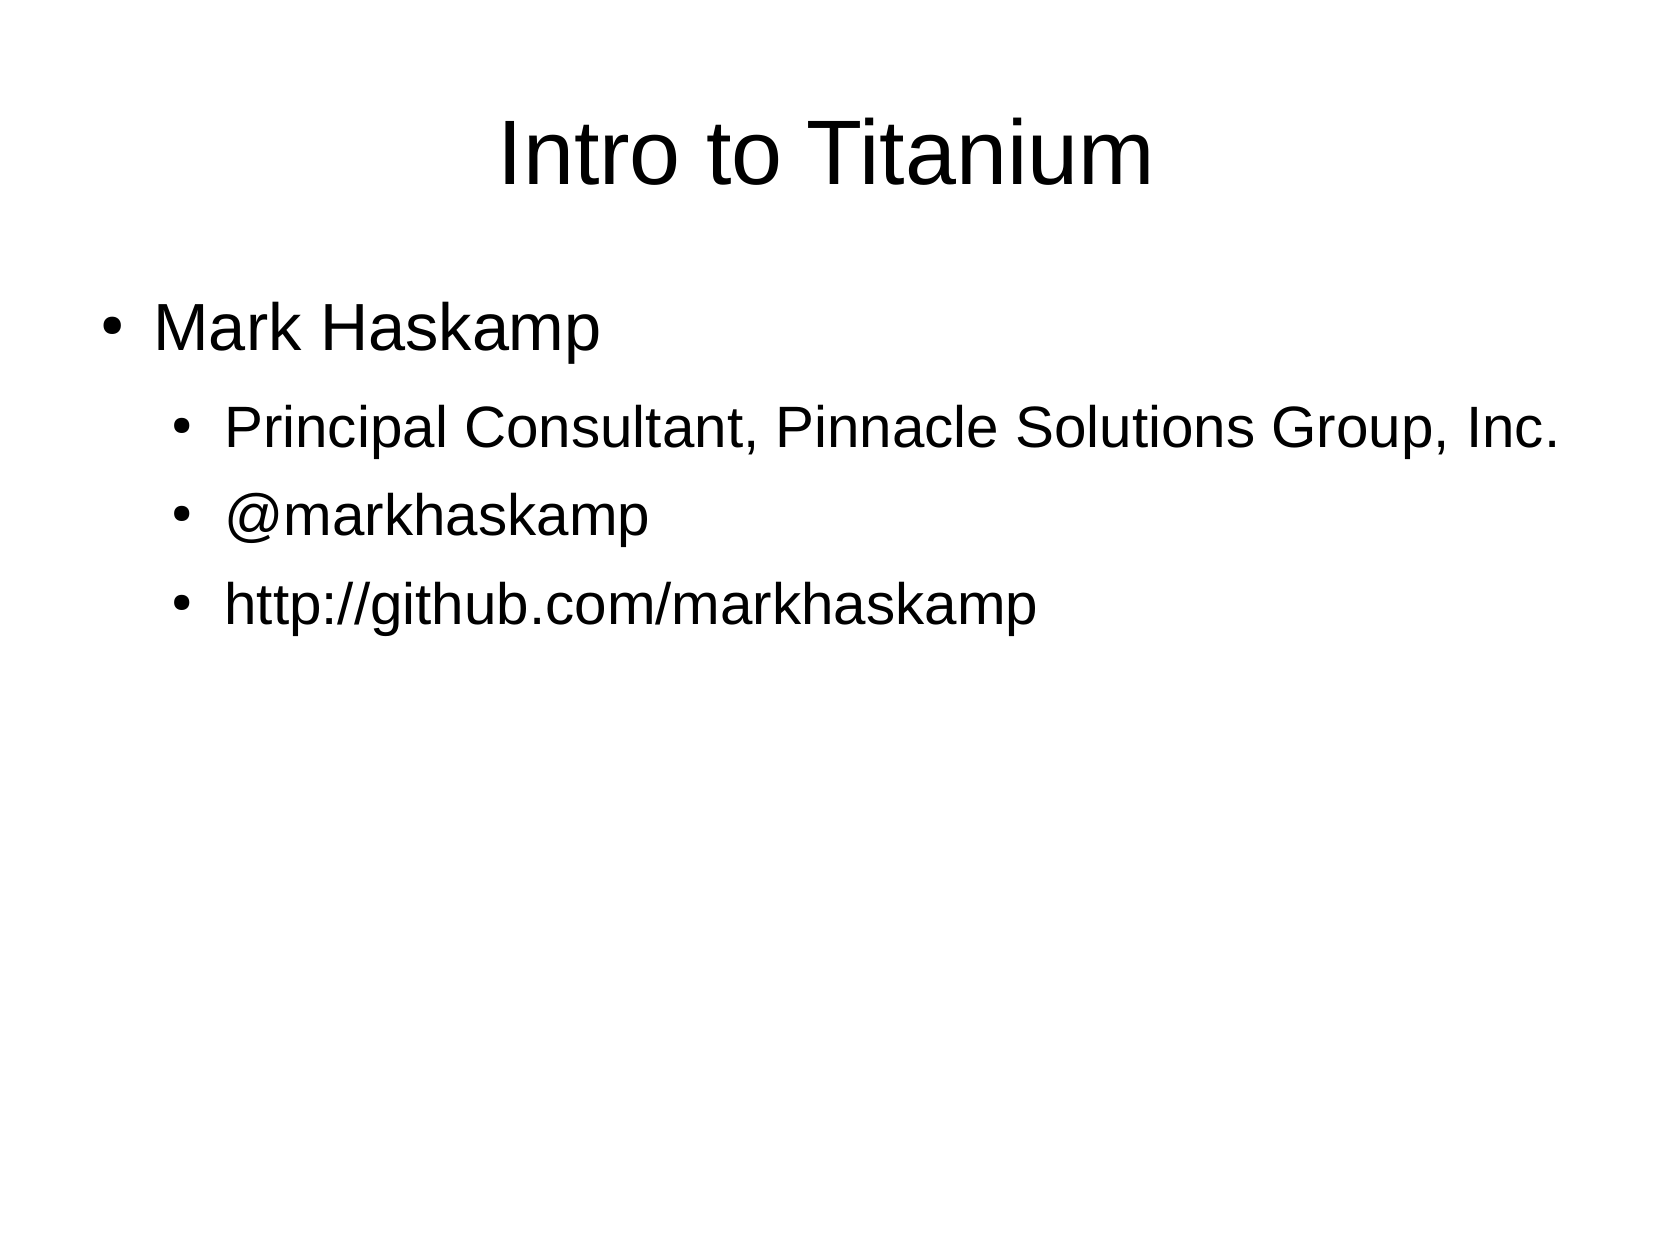

# Intro to Titanium
Mark Haskamp
Principal Consultant, Pinnacle Solutions Group, Inc.
@markhaskamp
http://github.com/markhaskamp